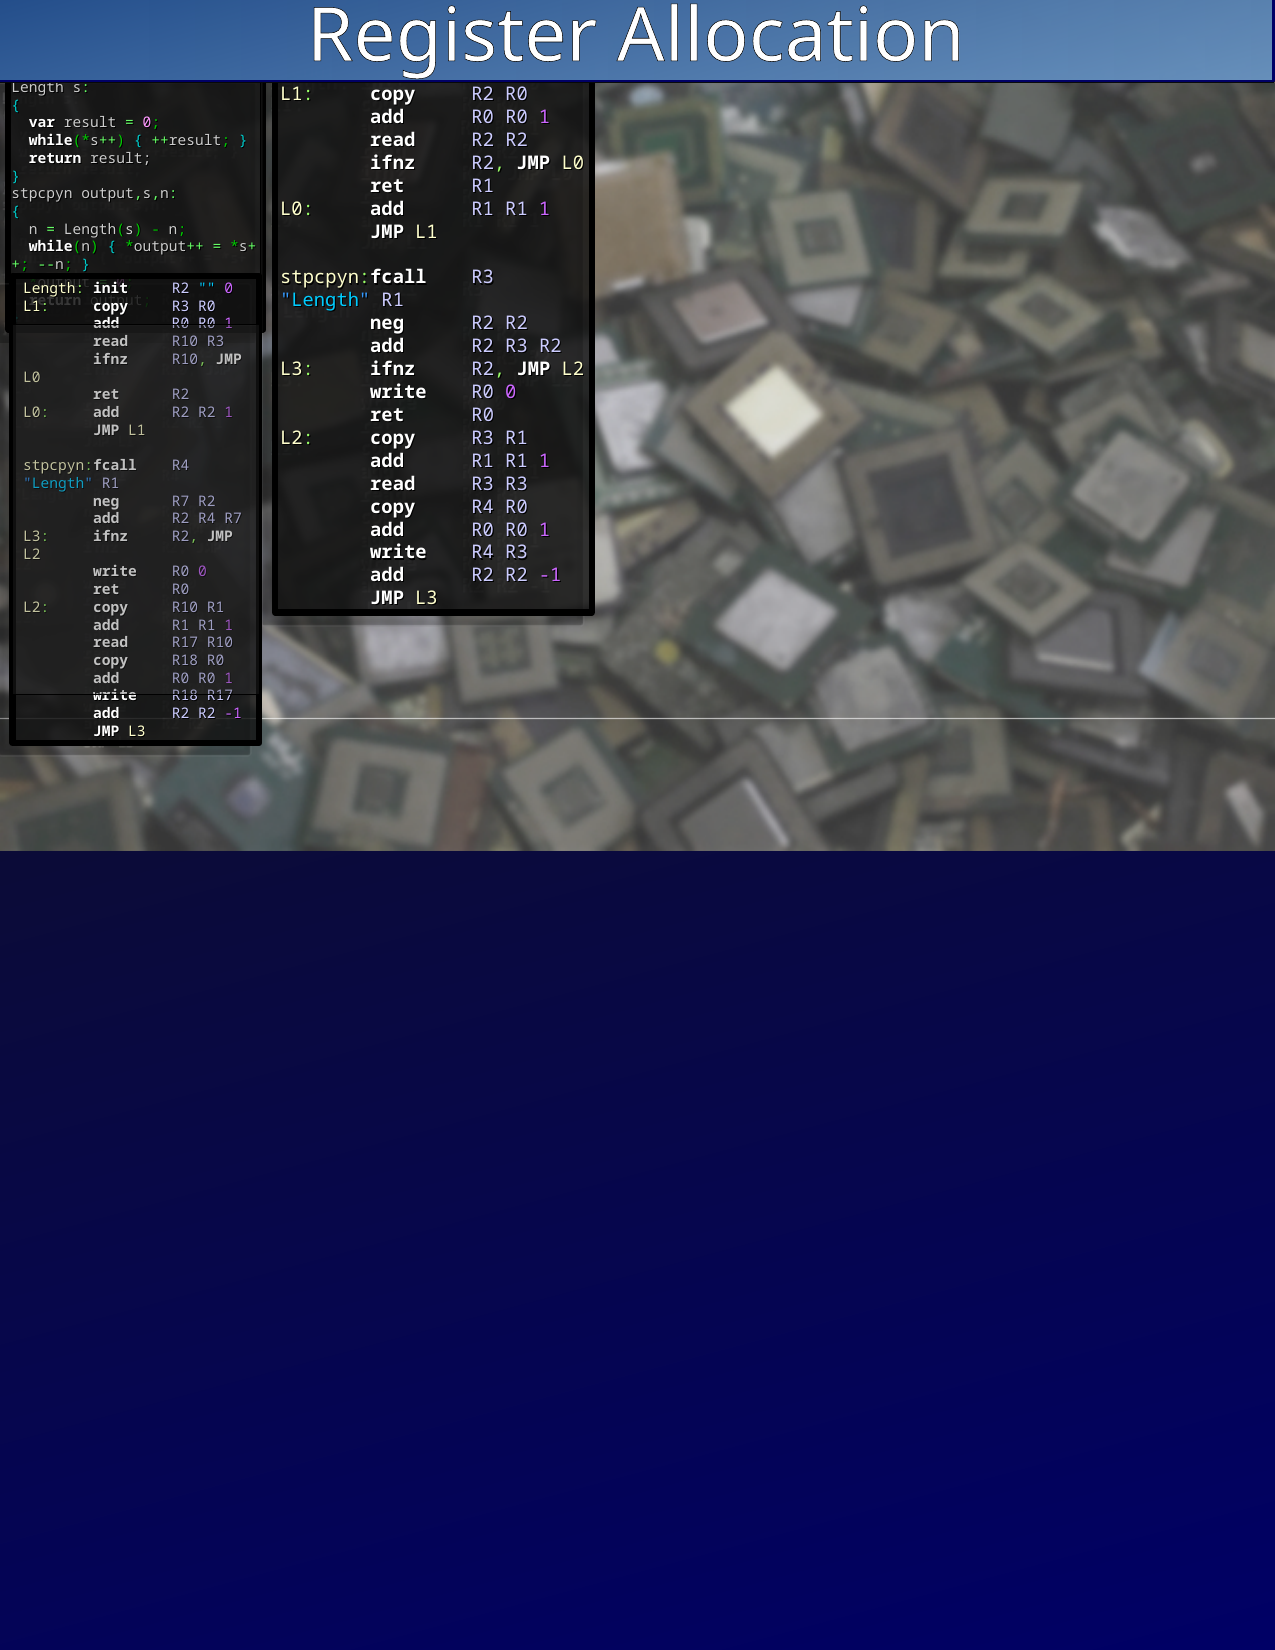

# Register Allocation
Length: init R1 "" 0
L1: copy R2 R0
 add R0 R0 1
 read R2 R2
 ifnz R2, JMP L0
 ret R1
L0: add R1 R1 1
 JMP L1
stpcpyn:fcall R3 "Length" R1
 neg R2 R2
 add R2 R3 R2
L3: ifnz R2, JMP L2
 write R0 0
 ret R0
L2: copy R3 R1
 add R1 R1 1
 read R3 R3
 copy R4 R0
 add R0 R0 1
 write R4 R3
 add R2 R2 -1
 JMP L3
Length s:
{
 var result = 0;
 while(*s++) { ++result; }
 return result;
}
stpcpyn output,s,n:
{
 n = Length(s) - n;
 while(n) { *output++ = *s++; --n; }
 *output = 0;
 return output;
}
Length: init R2 "" 0
L1: copy R3 R0
 add R0 R0 1
 read R10 R3
 ifnz R10, JMP L0
 ret R2
L0: add R2 R2 1
 JMP L1
stpcpyn:fcall R4 "Length" R1
 neg R7 R2
 add R2 R4 R7
L3: ifnz R2, JMP L2
 write R0 0
 ret R0
L2: copy R10 R1
 add R1 R1 1
 read R17 R10
 copy R18 R0
 add R0 R0 1
 write R18 R17
 add R2 R2 -1
 JMP L3